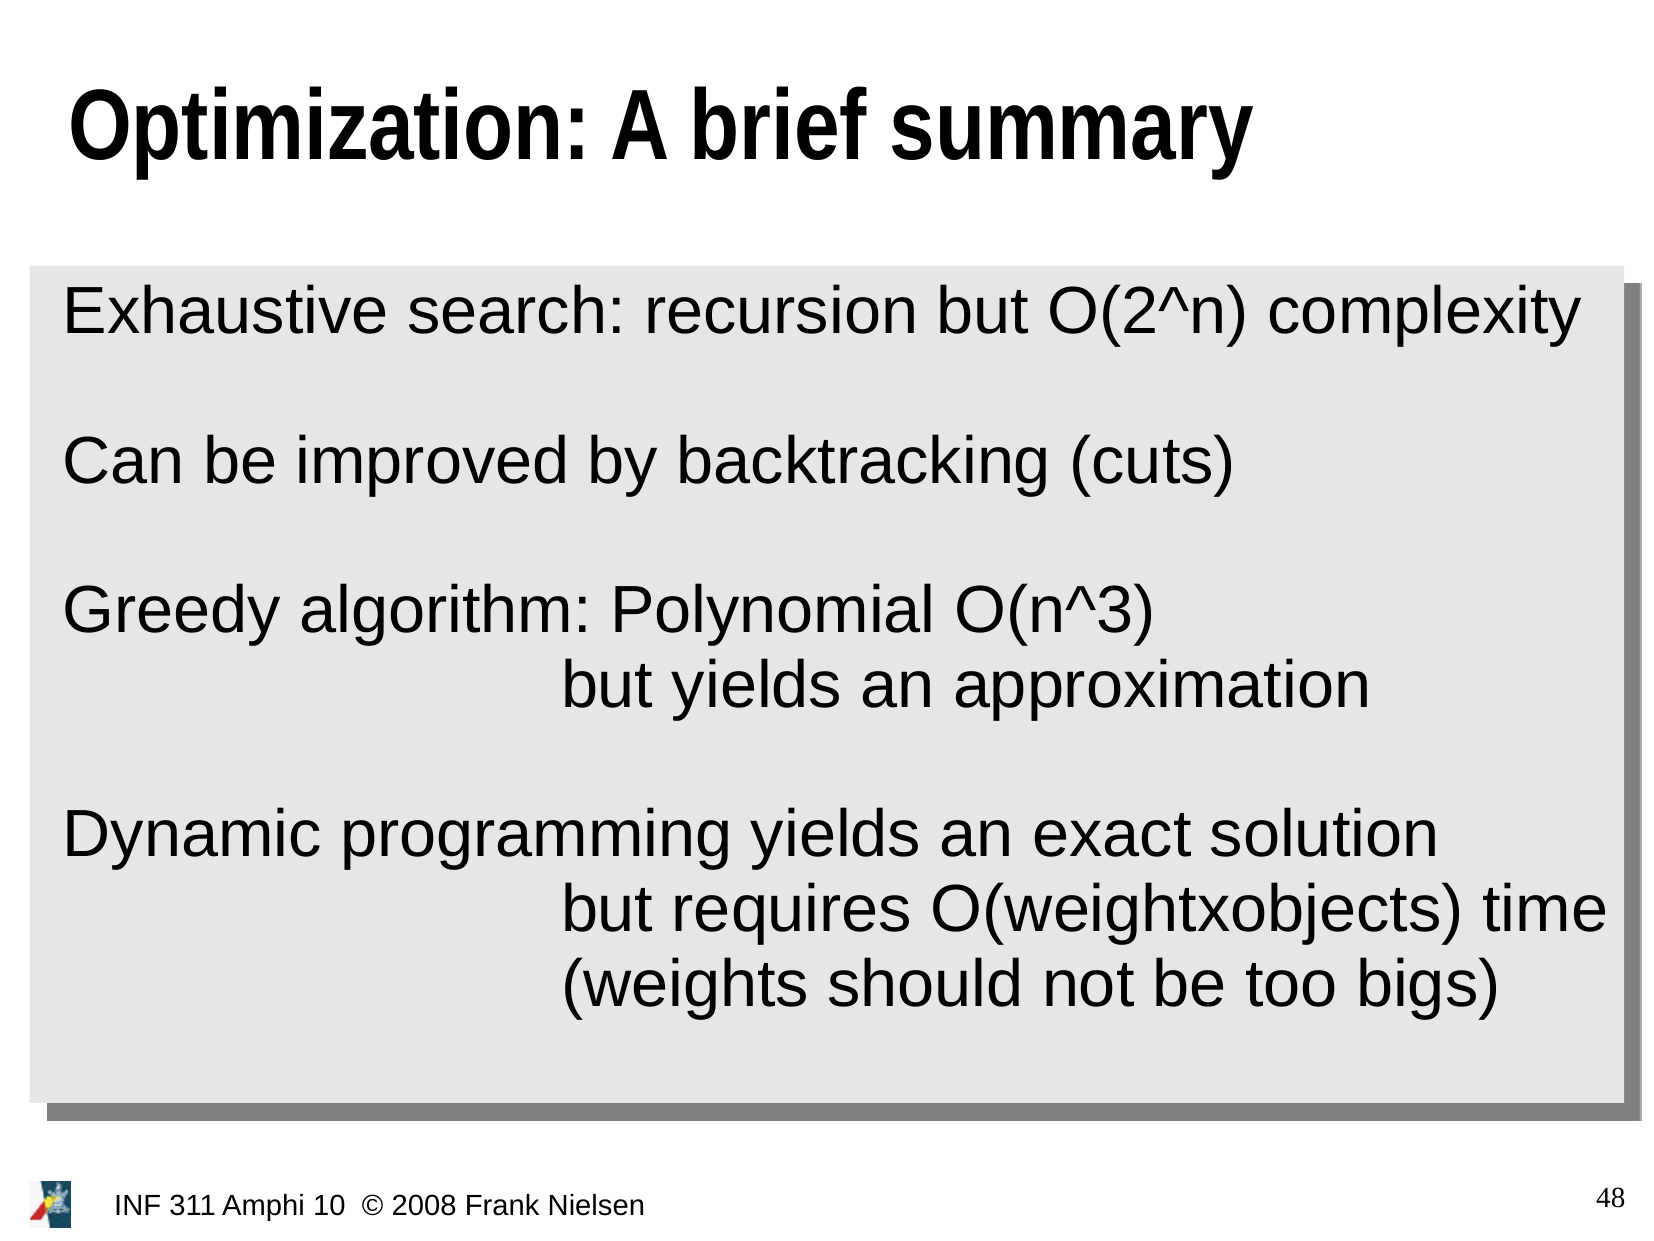

Optimization: A brief summary
 Exhaustive search: recursion but O(2^n) complexity
 Can be improved by backtracking (cuts)
 Greedy algorithm: Polynomial O(n^3)
							but yields an approximation
 Dynamic programming yields an exact solution
							but requires O(weightxobjects) time
							(weights should not be too bigs)